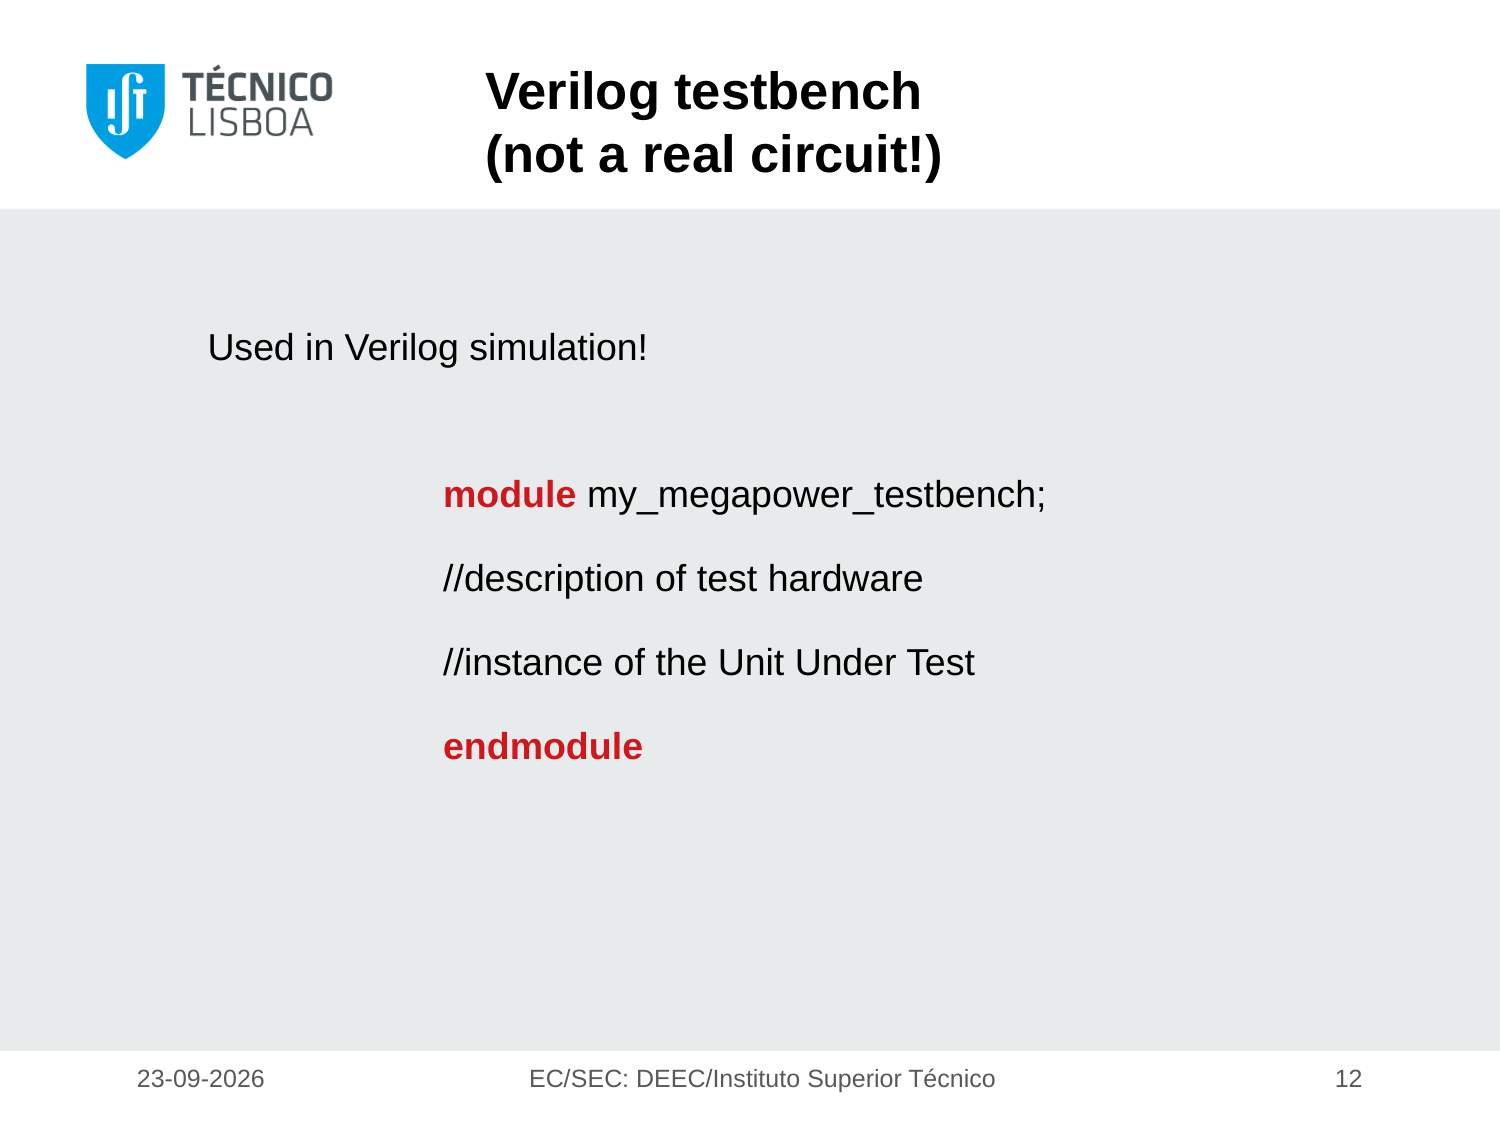

# Verilog testbench (not a real circuit!)
Used in Verilog simulation!
module my_megapower_testbench;
//description of test hardware
//instance of the Unit Under Test
endmodule
EC/SEC: DEEC/Instituto Superior Técnico